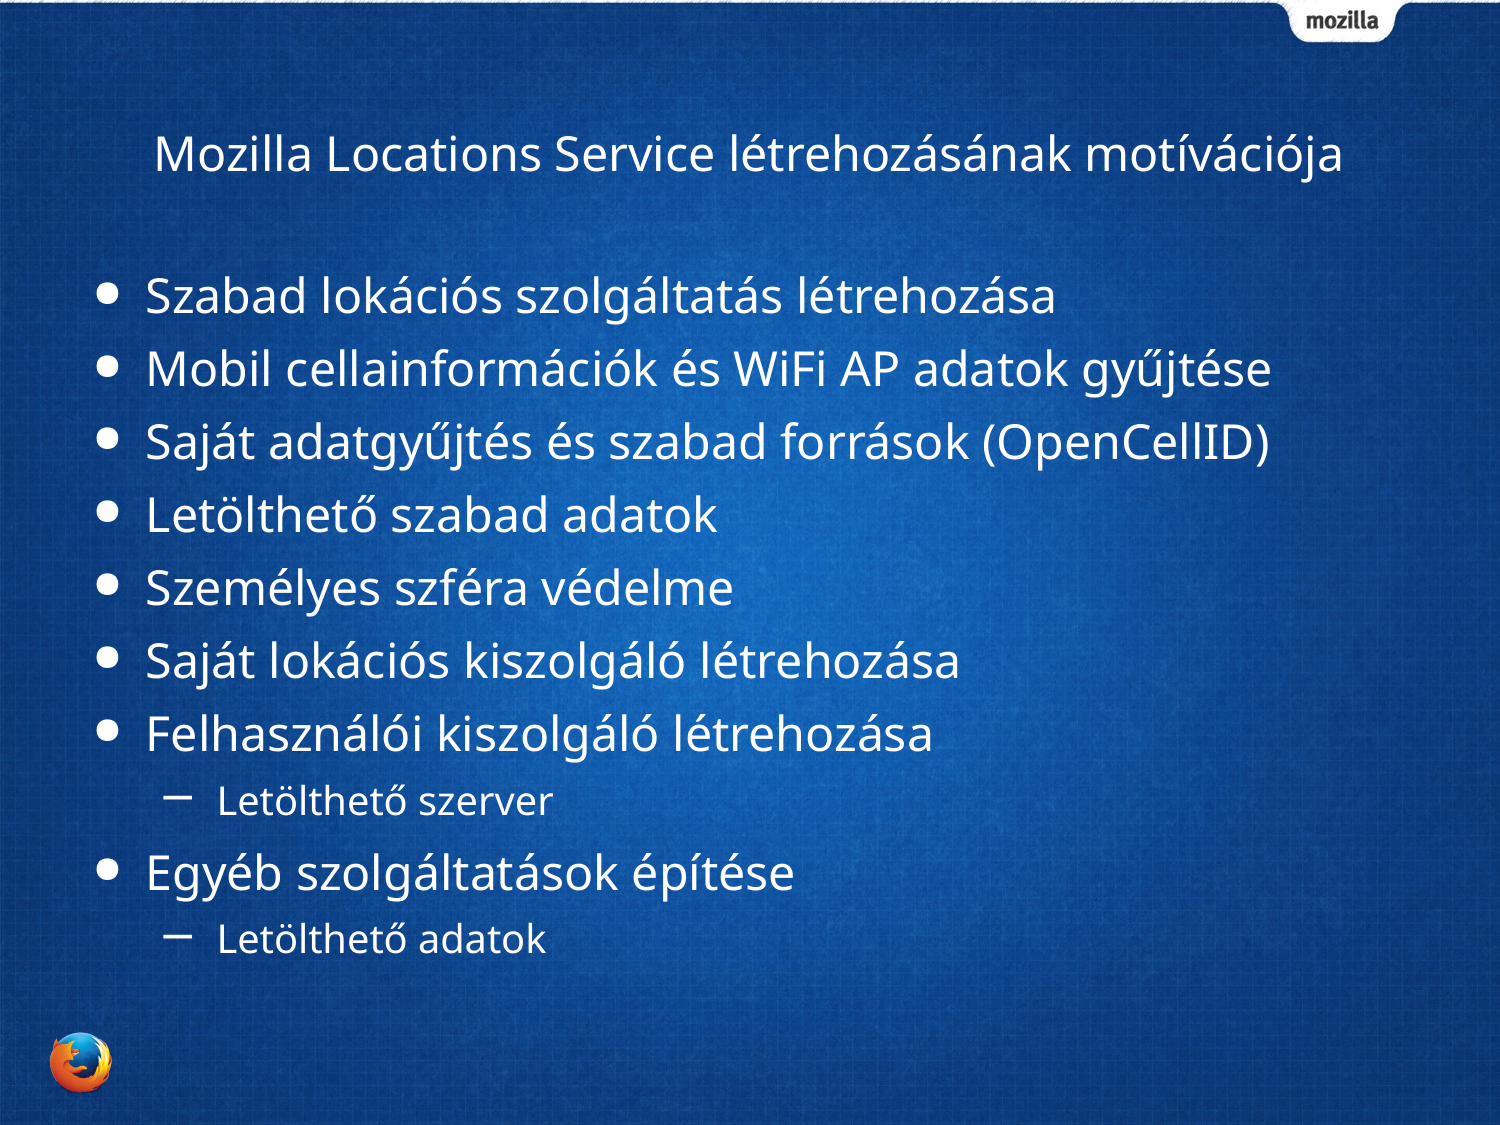

# Mozilla Locations Service létrehozásának motívációja
Szabad lokációs szolgáltatás létrehozása
Mobil cellainformációk és WiFi AP adatok gyűjtése
Saját adatgyűjtés és szabad források (OpenCellID)
Letölthető szabad adatok
Személyes szféra védelme
Saját lokációs kiszolgáló létrehozása
Felhasználói kiszolgáló létrehozása
Letölthető szerver
Egyéb szolgáltatások építése
Letölthető adatok